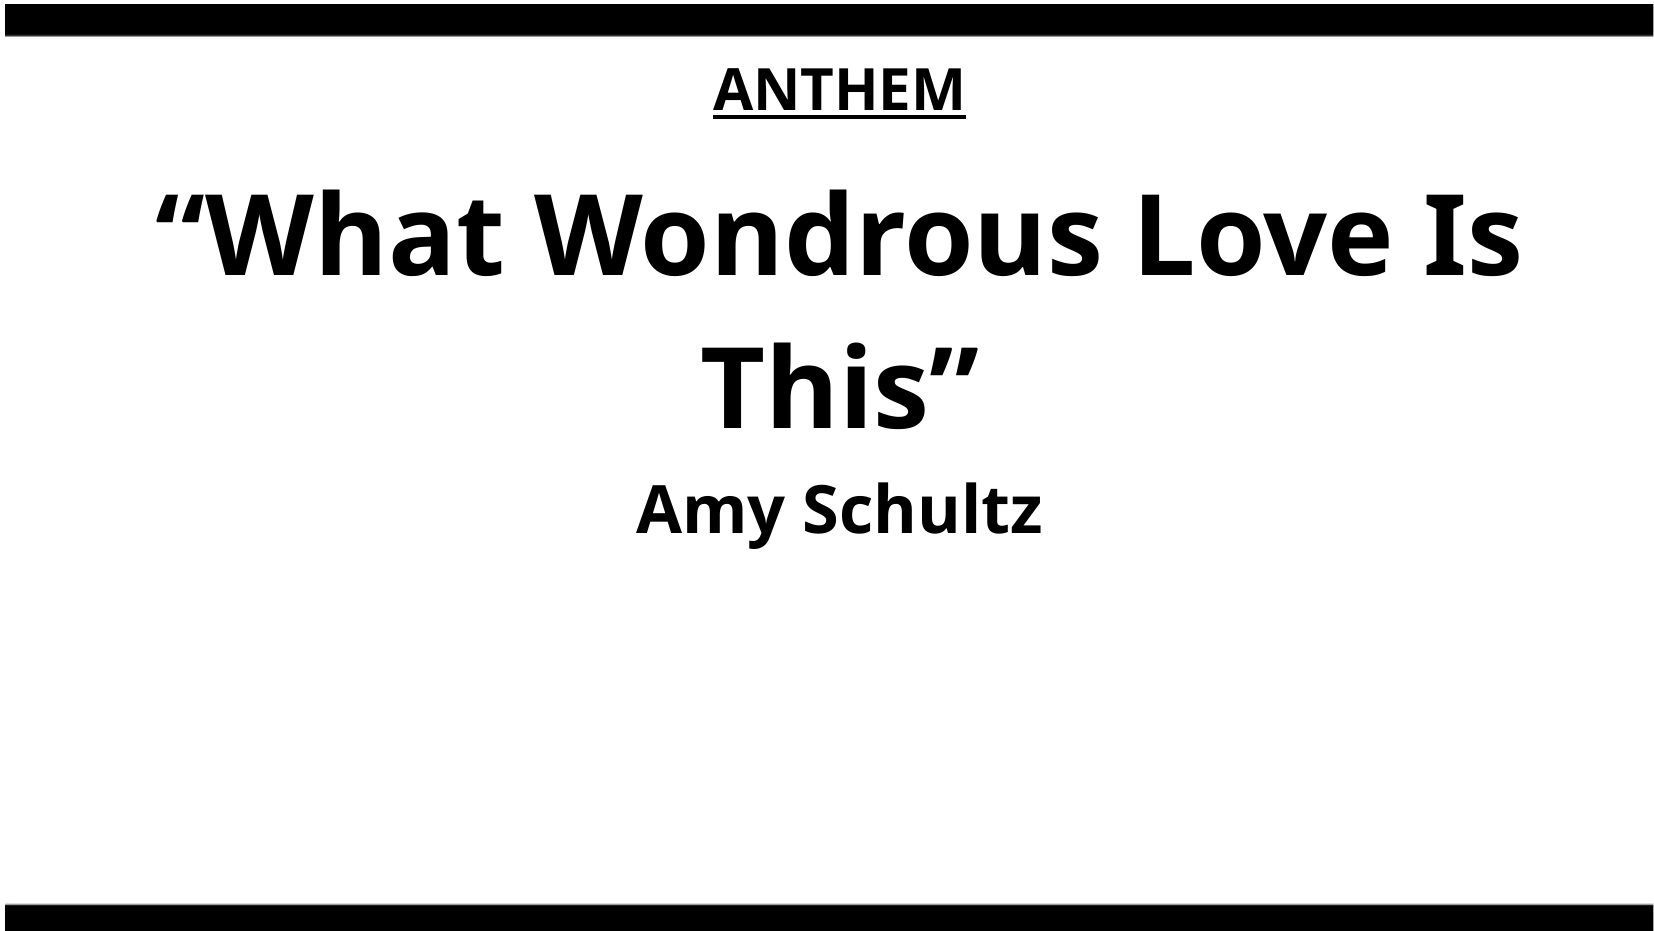

ANTHEM
“What Wondrous Love Is This”
Amy Schultz